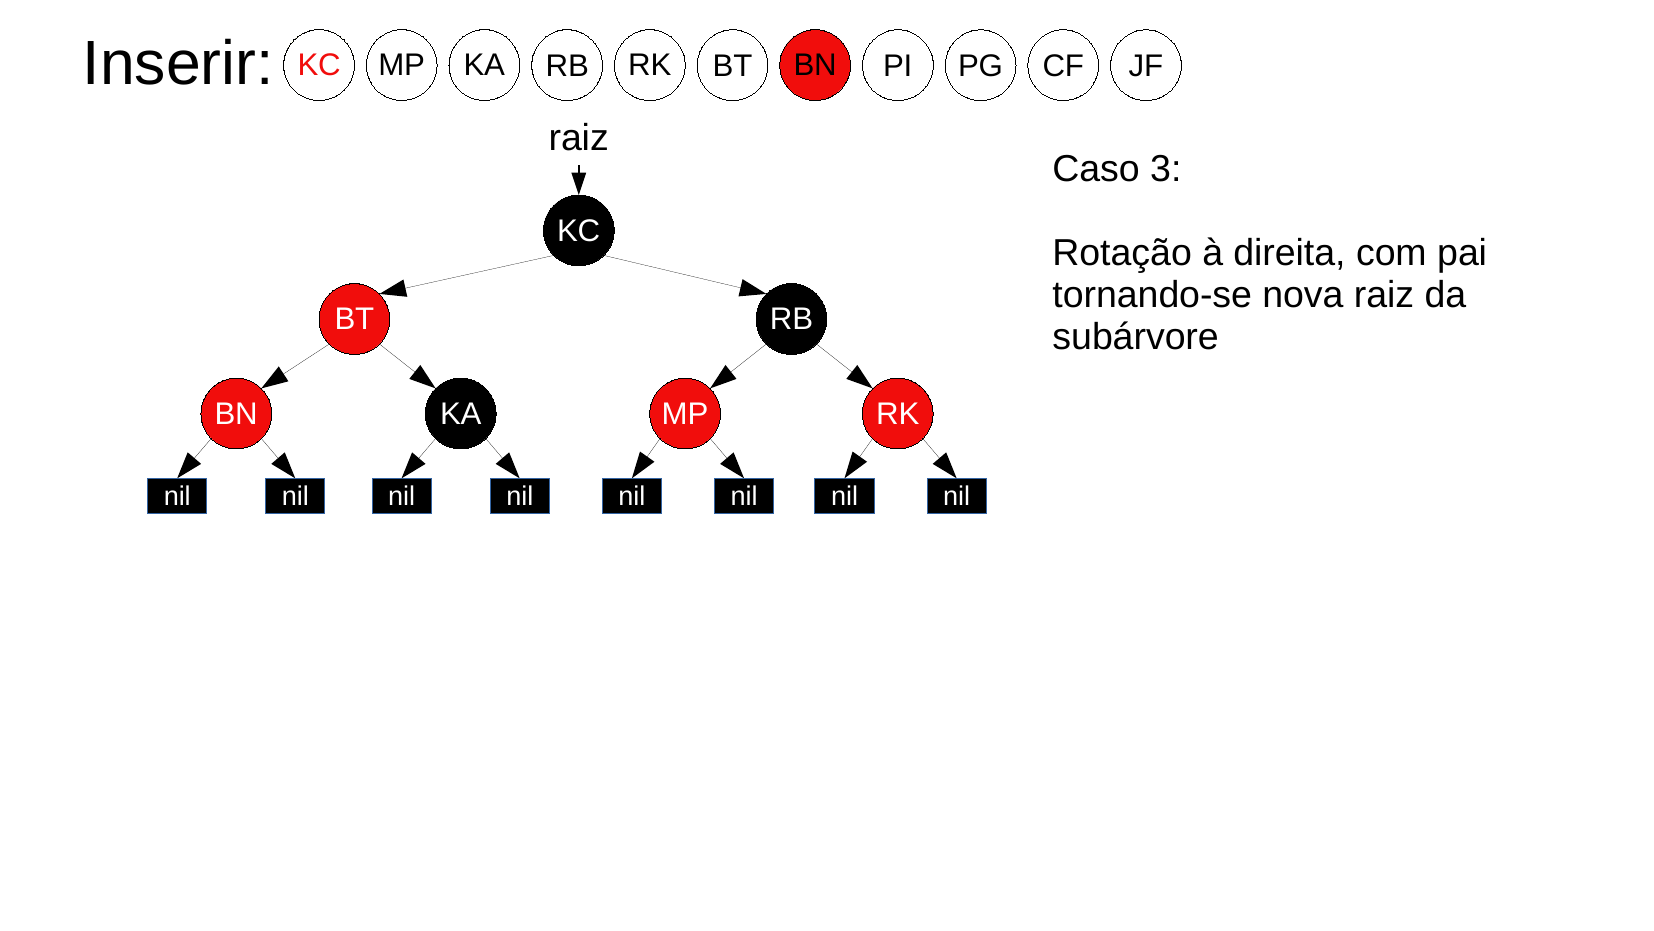

# Inserir:
KC
KC
MP
LAT
KA
LAT
RK
BN
RB
BT
PI
CF
PG
JF
raiz
Caso 3:
Rotação à direita, com pai
tornando-se nova raiz da
subárvore
KC
BT
RB
BN
KA
MP
RK
nil
nil
nil
nil
nil
nil
nil
nil